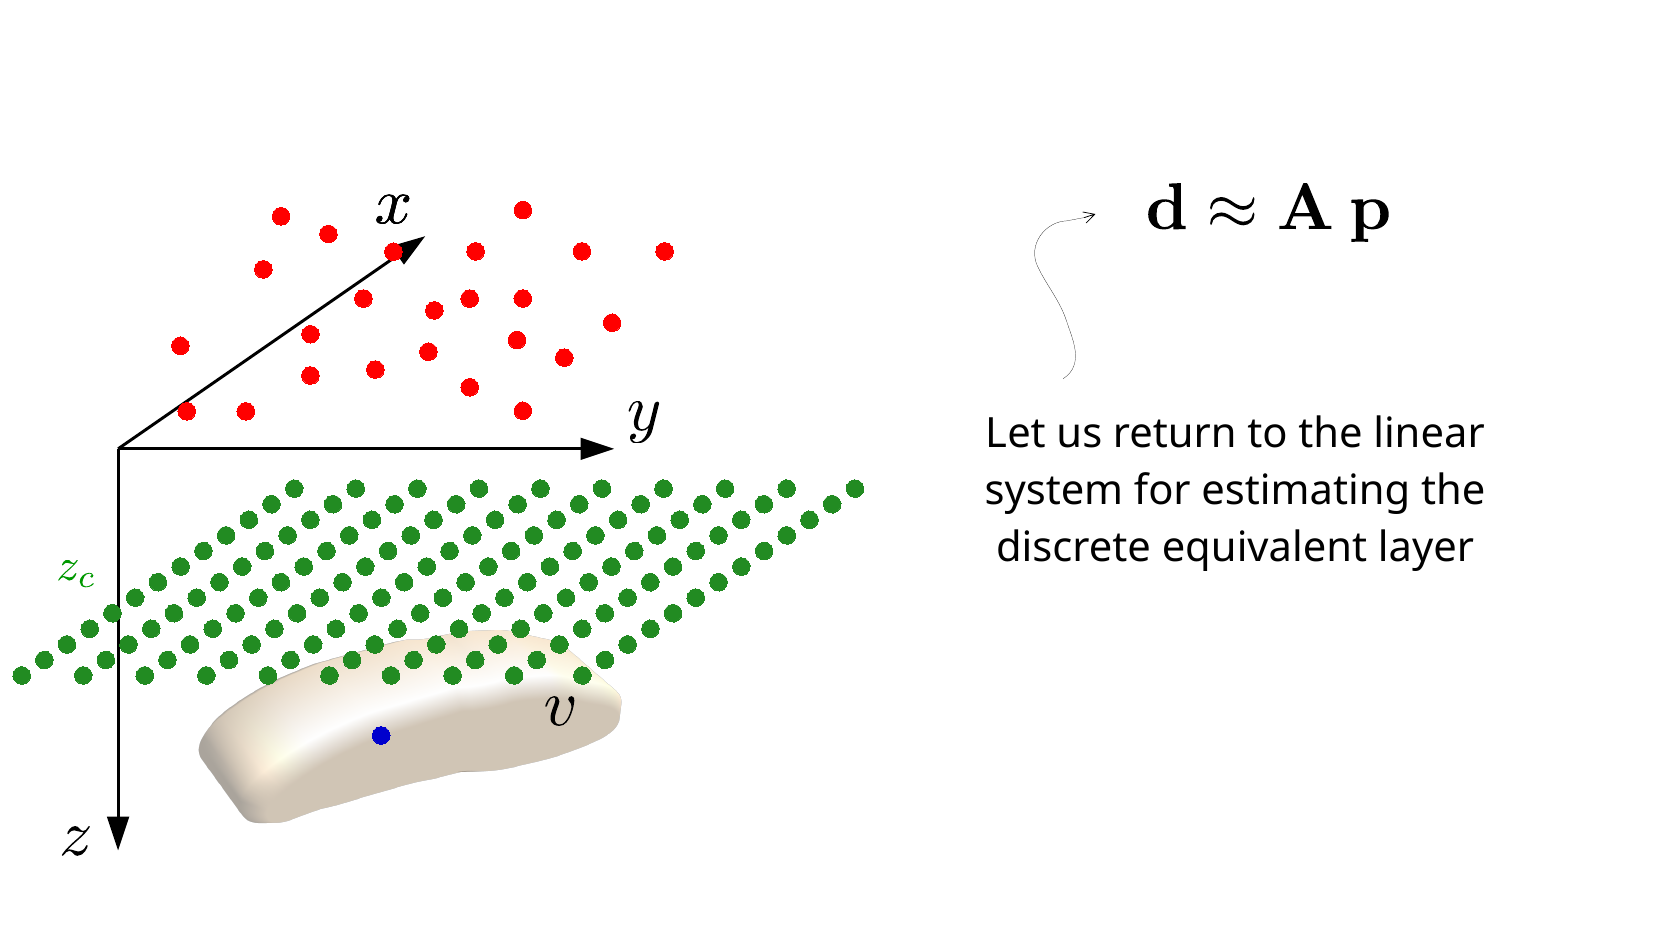

Let us return to the linear system for estimating the discrete equivalent layer